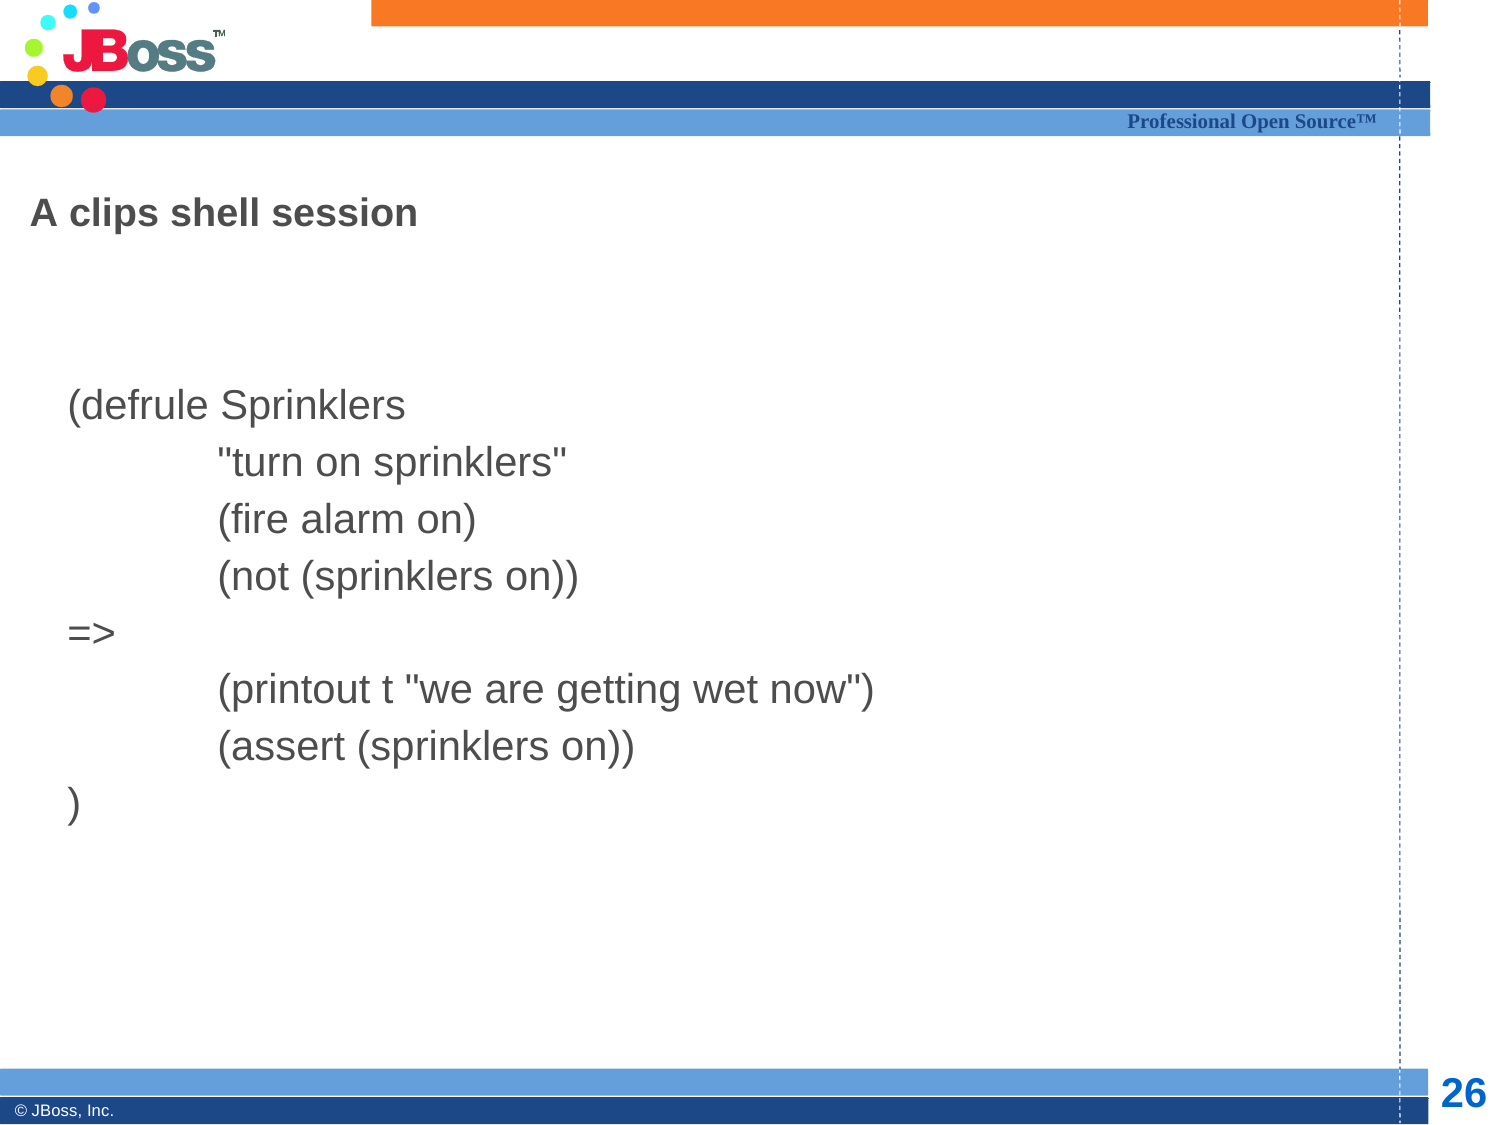

# A clips shell session
(defrule Sprinklers
	"turn on sprinklers"
	(fire alarm on)
	(not (sprinklers on))
=>
	(printout t "we are getting wet now")
	(assert (sprinklers on))
)